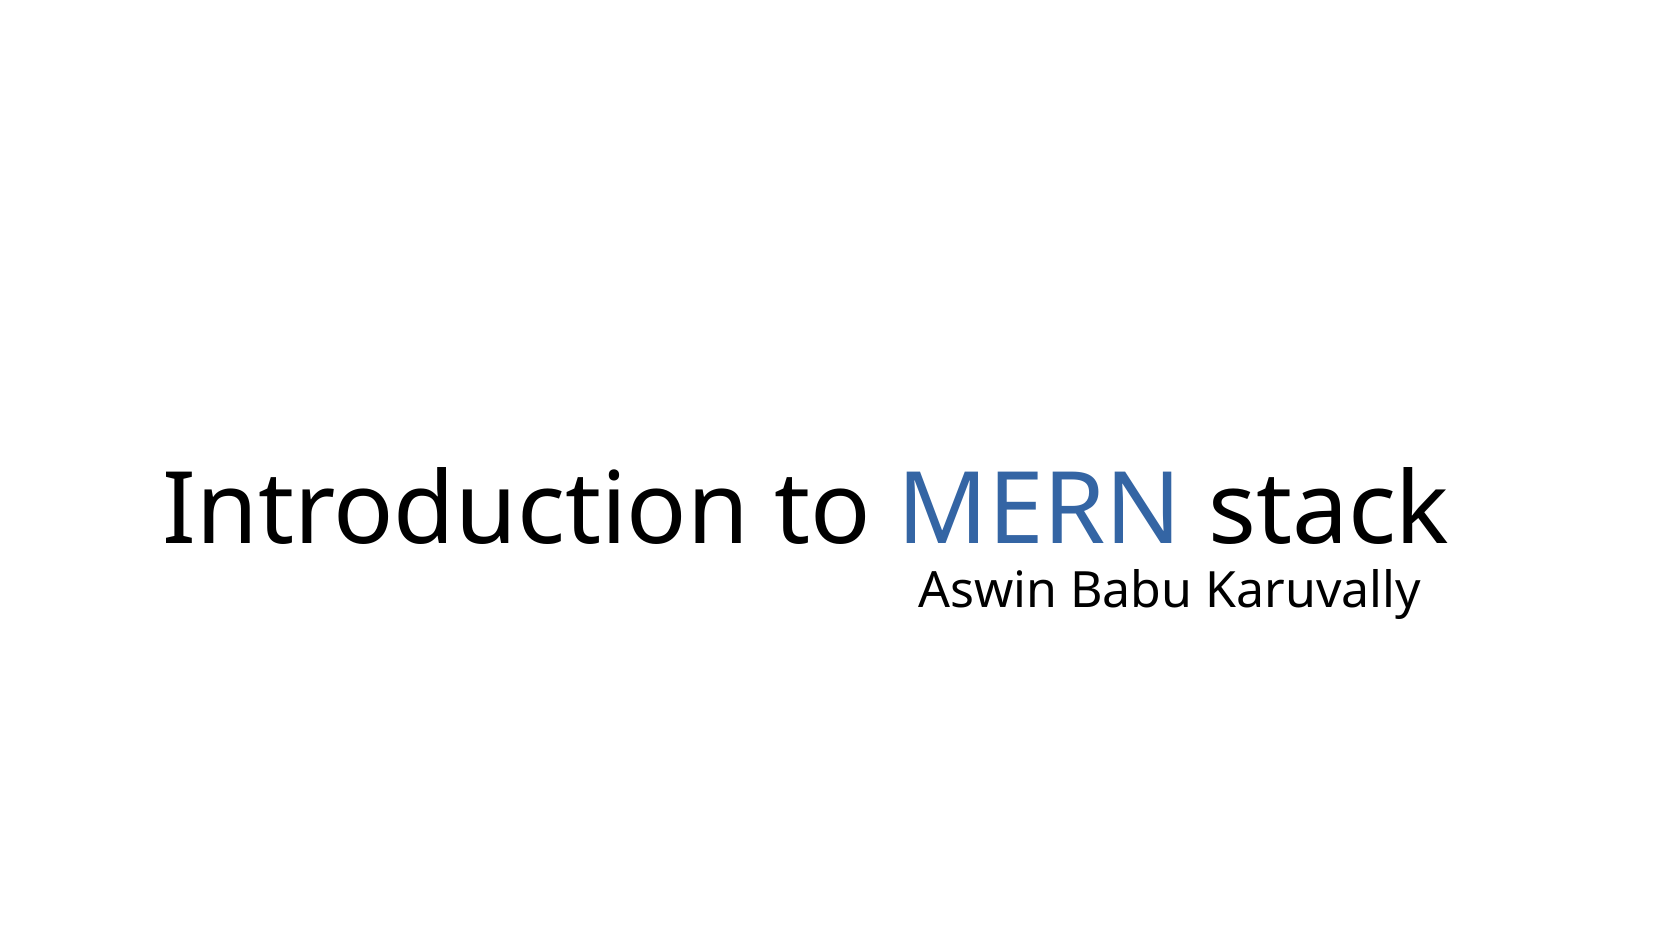

Introduction to MERN stack
Aswin Babu Karuvally